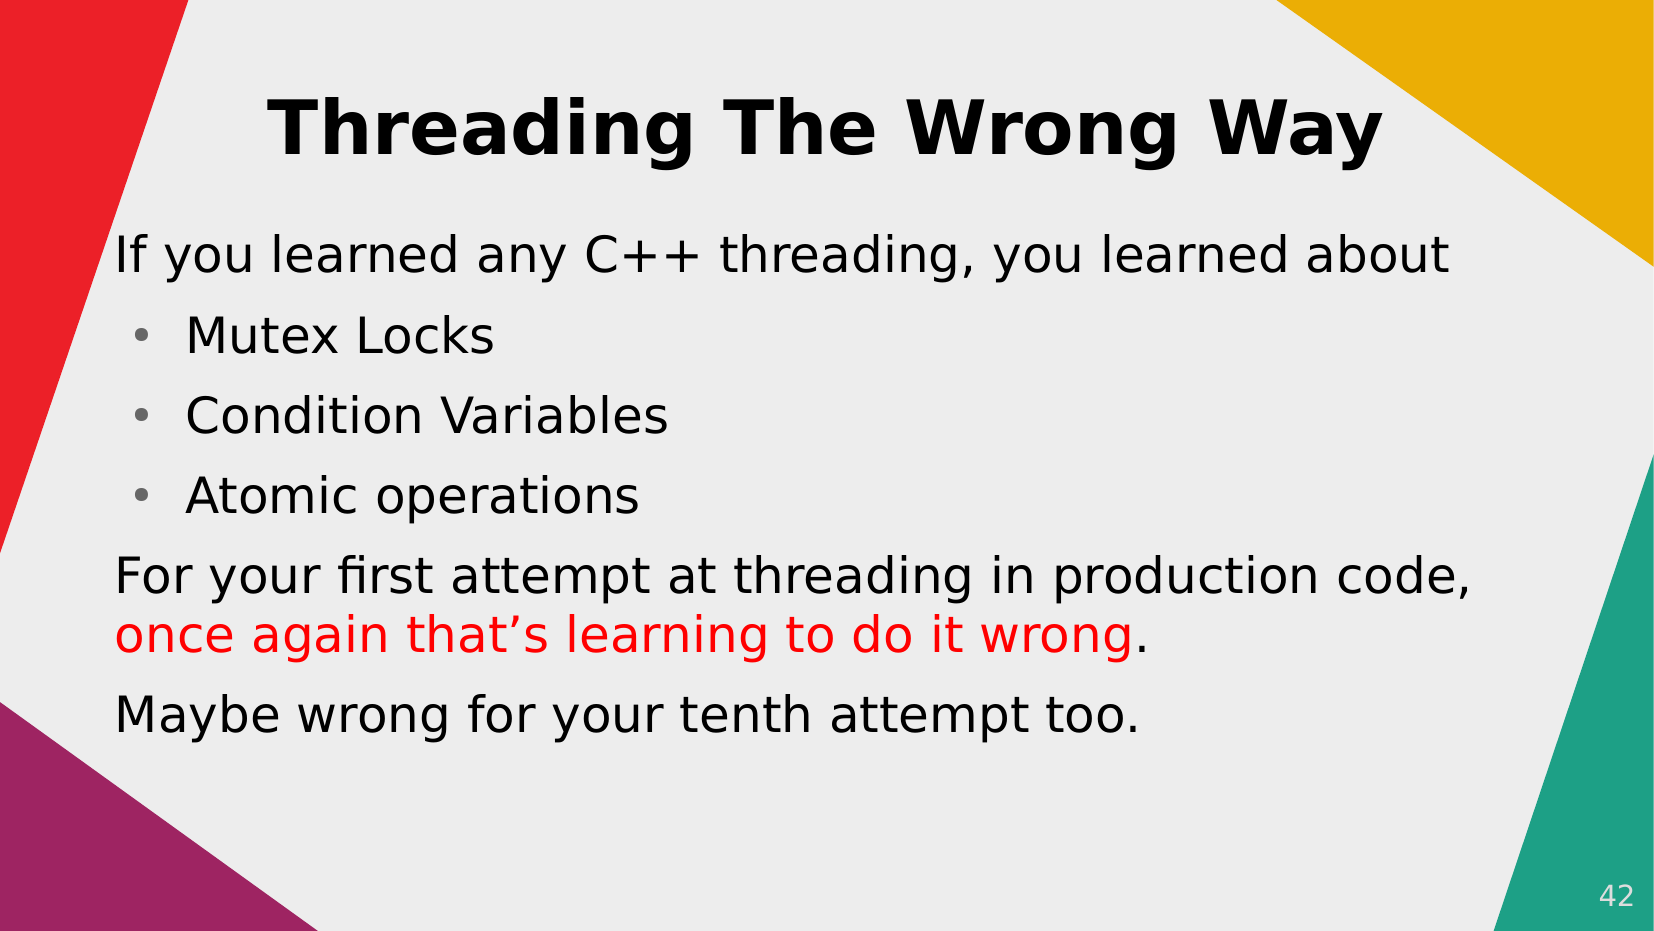

# Threading The Wrong Way
If you learned any C++ threading, you learned about
Mutex Locks
Condition Variables
Atomic operations
For your first attempt at threading in production code, once again that’s learning to do it wrong.
Maybe wrong for your tenth attempt too.
42